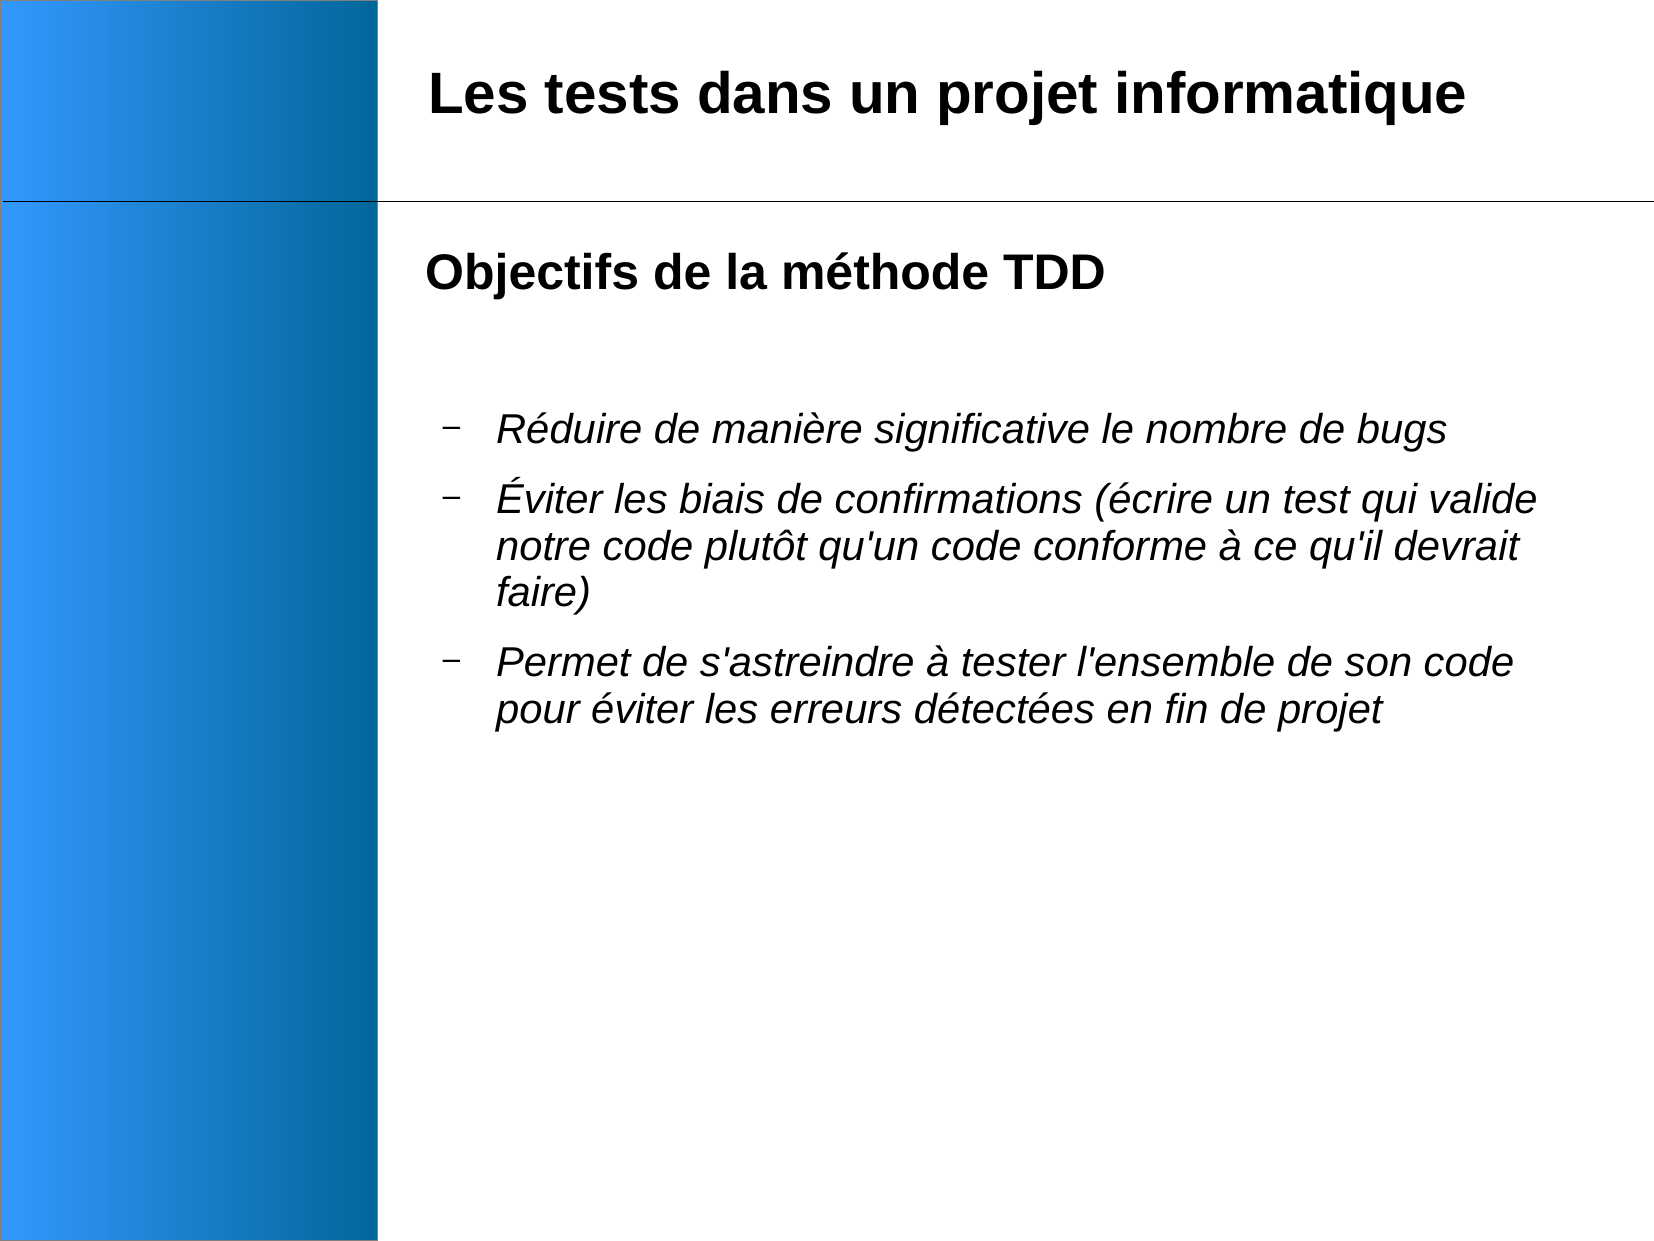

Les tests dans un projet informatique
#
Objectifs de la méthode TDD
Réduire de manière significative le nombre de bugs
Éviter les biais de confirmations (écrire un test qui valide notre code plutôt qu'un code conforme à ce qu'il devrait faire)
Permet de s'astreindre à tester l'ensemble de son code pour éviter les erreurs détectées en fin de projet